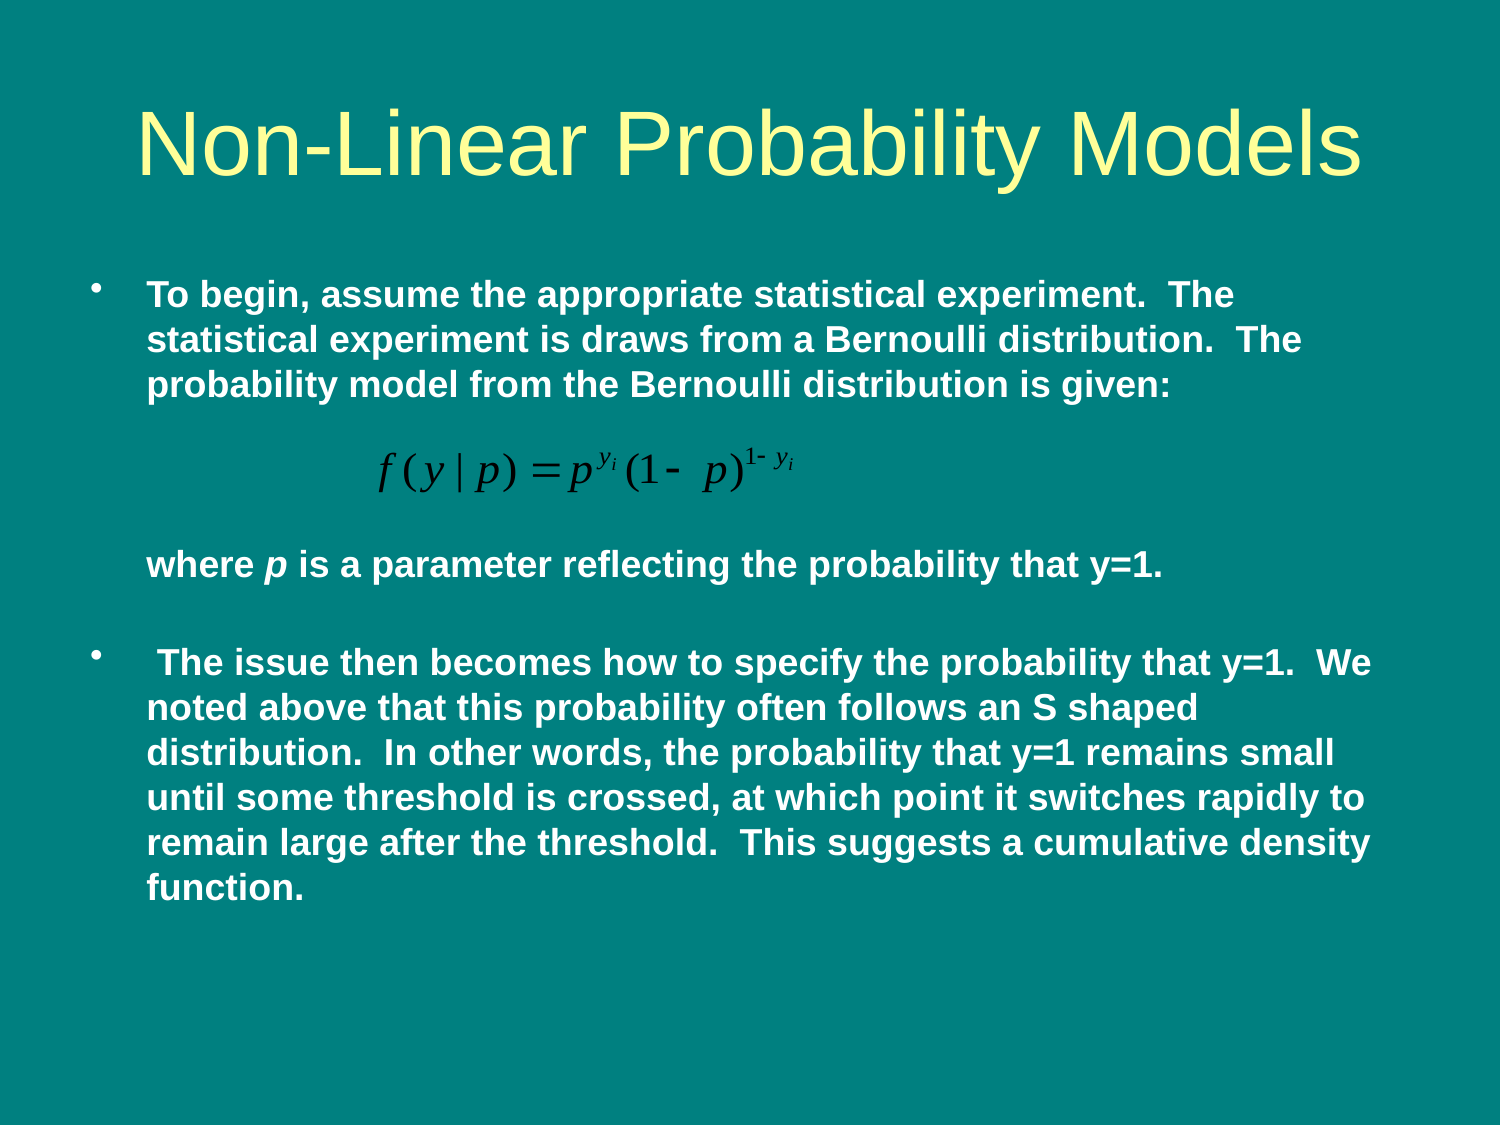

# Non-Linear Probability Models
To begin, assume the appropriate statistical experiment. The statistical experiment is draws from a Bernoulli distribution. The probability model from the Bernoulli distribution is given:
where p is a parameter reflecting the probability that y=1.
 The issue then becomes how to specify the probability that y=1. We noted above that this probability often follows an S shaped distribution. In other words, the probability that y=1 remains small until some threshold is crossed, at which point it switches rapidly to remain large after the threshold. This suggests a cumulative density function.